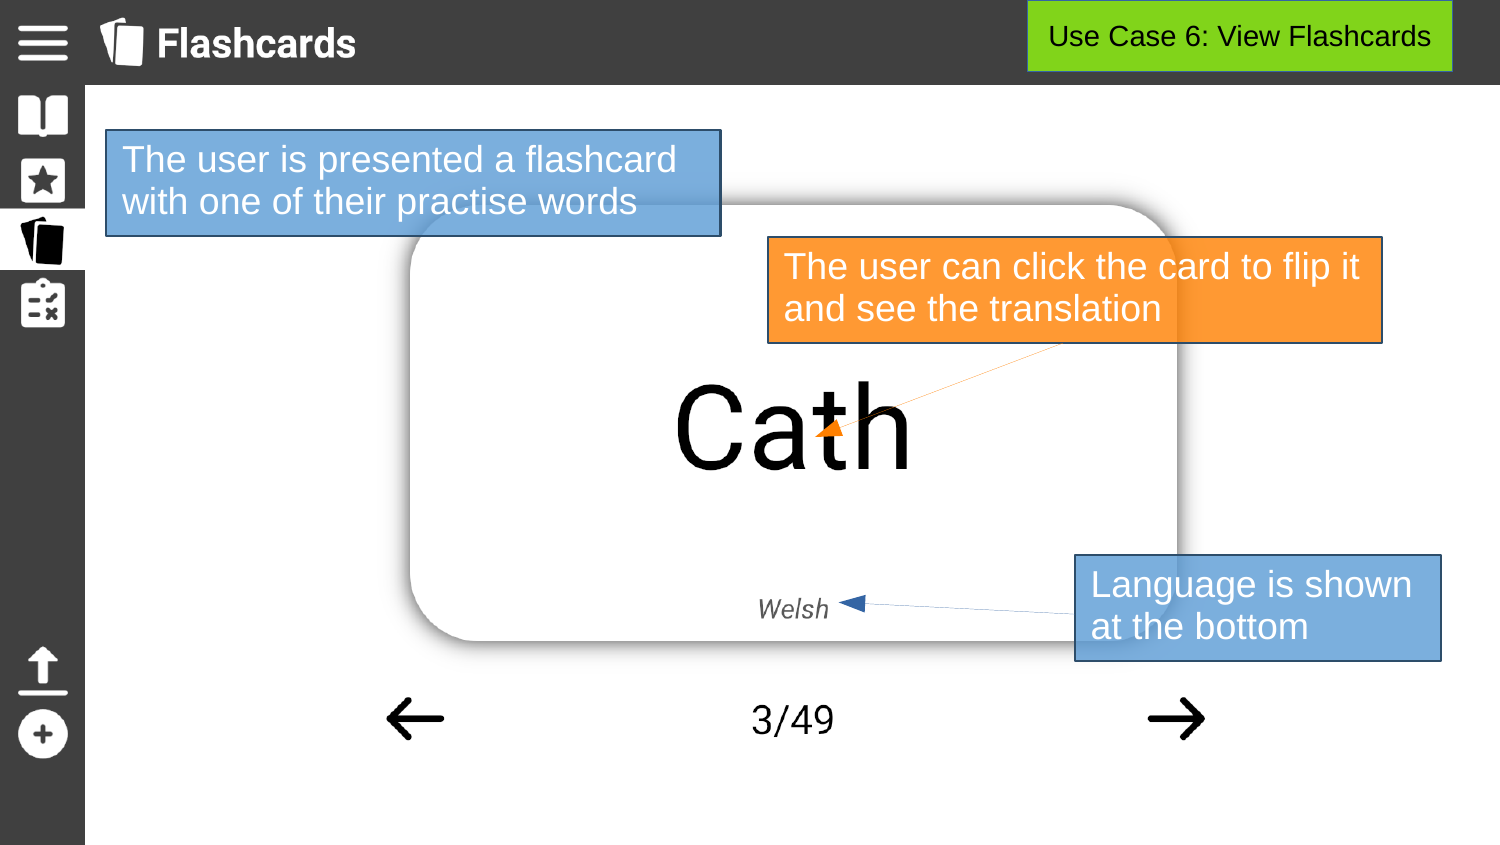

Use Case 6: View Flashcards
The user is presented a flashcard with one of their practise words
The user can click the card to flip it and see the translation
Language is shown at the bottom